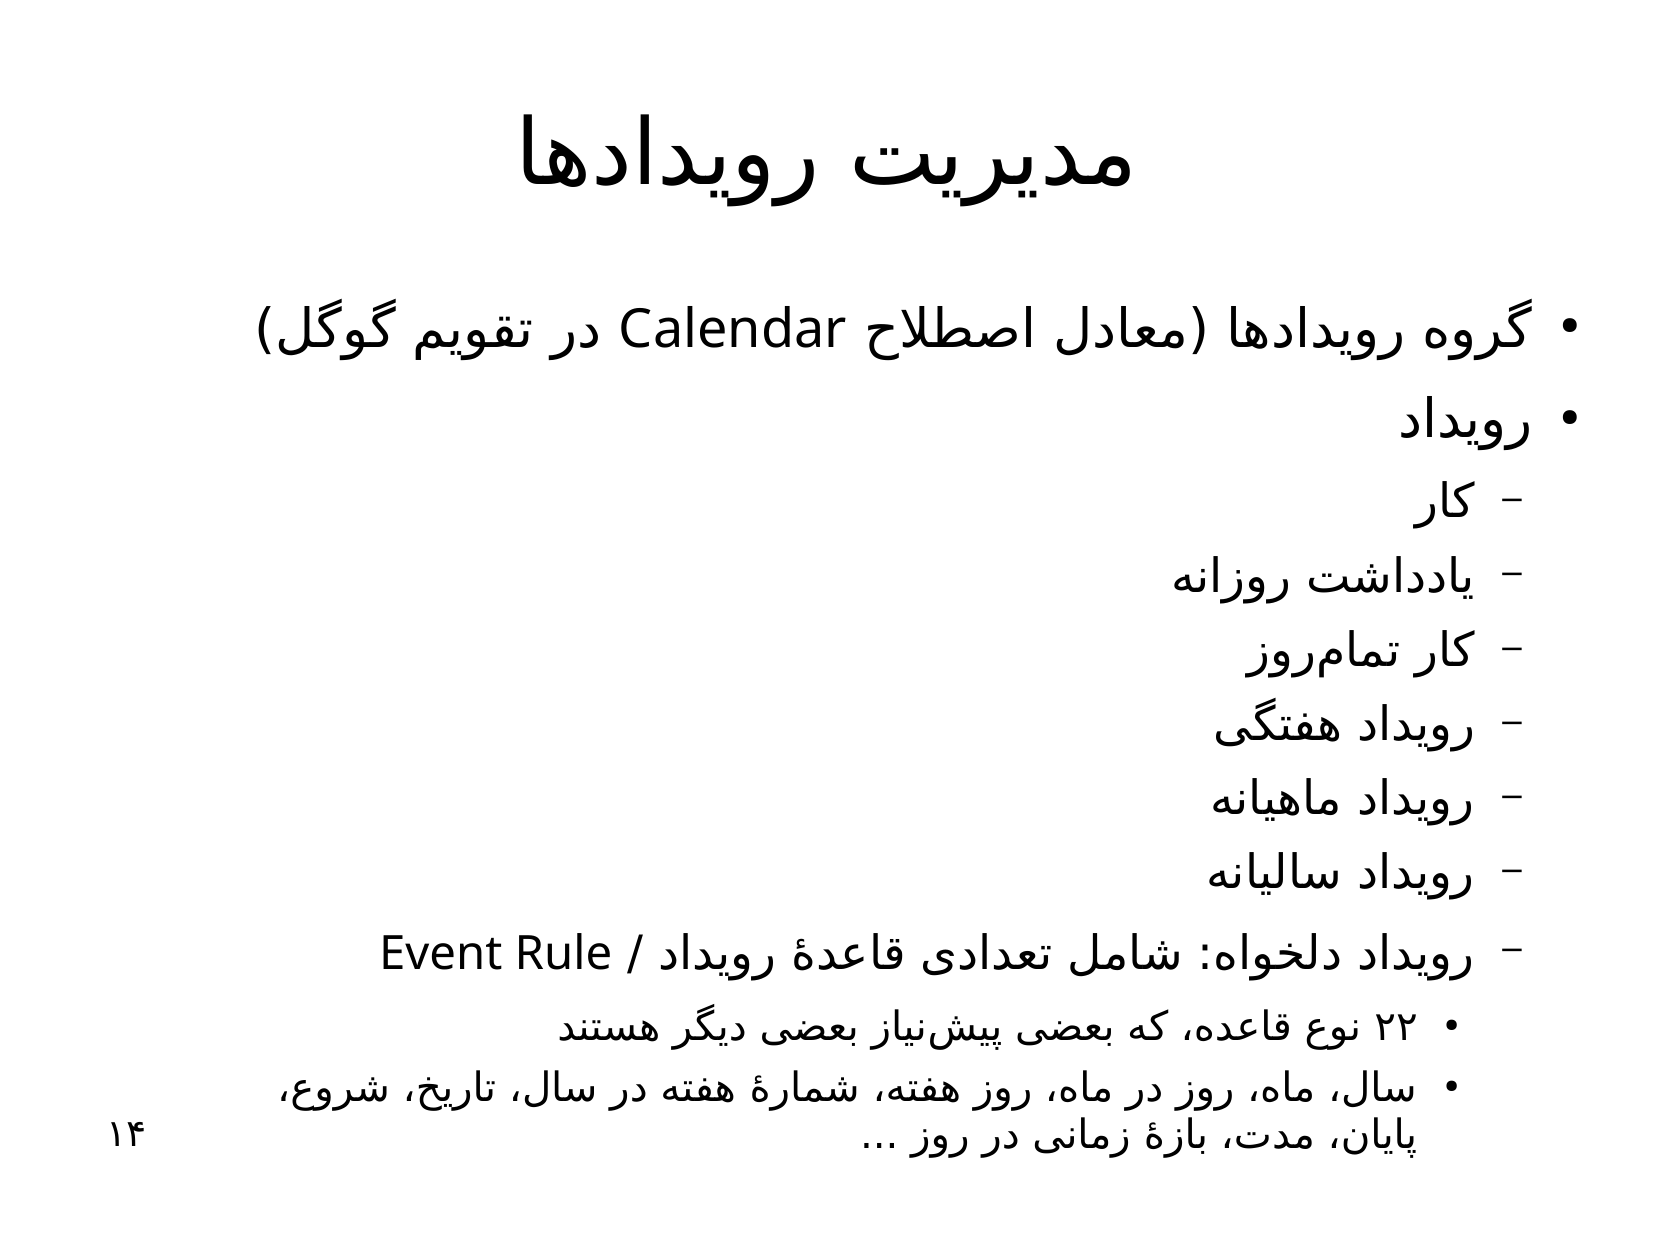

# مدیریت رویدادها
گروه رویدادها (معادل اصطلاح Calendar در تقویم گوگل)
رویداد
کار
یادداشت روزانه
کار تمام‌روز
رویداد هفتگی
رویداد ماهیانه
رویداد سالیانه
رویداد دلخواه: شامل تعدادی قاعدهٔ رویداد / Event Rule
۲۲ نوع قاعده، که بعضی پیش‌نیاز بعضی دیگر هستند
سال، ماه، روز در ماه، روز هفته، شمارهٔ هفته در سال، تاریخ، شروع، پایان، مدت، بازهٔ زمانی در روز ...
۱۴